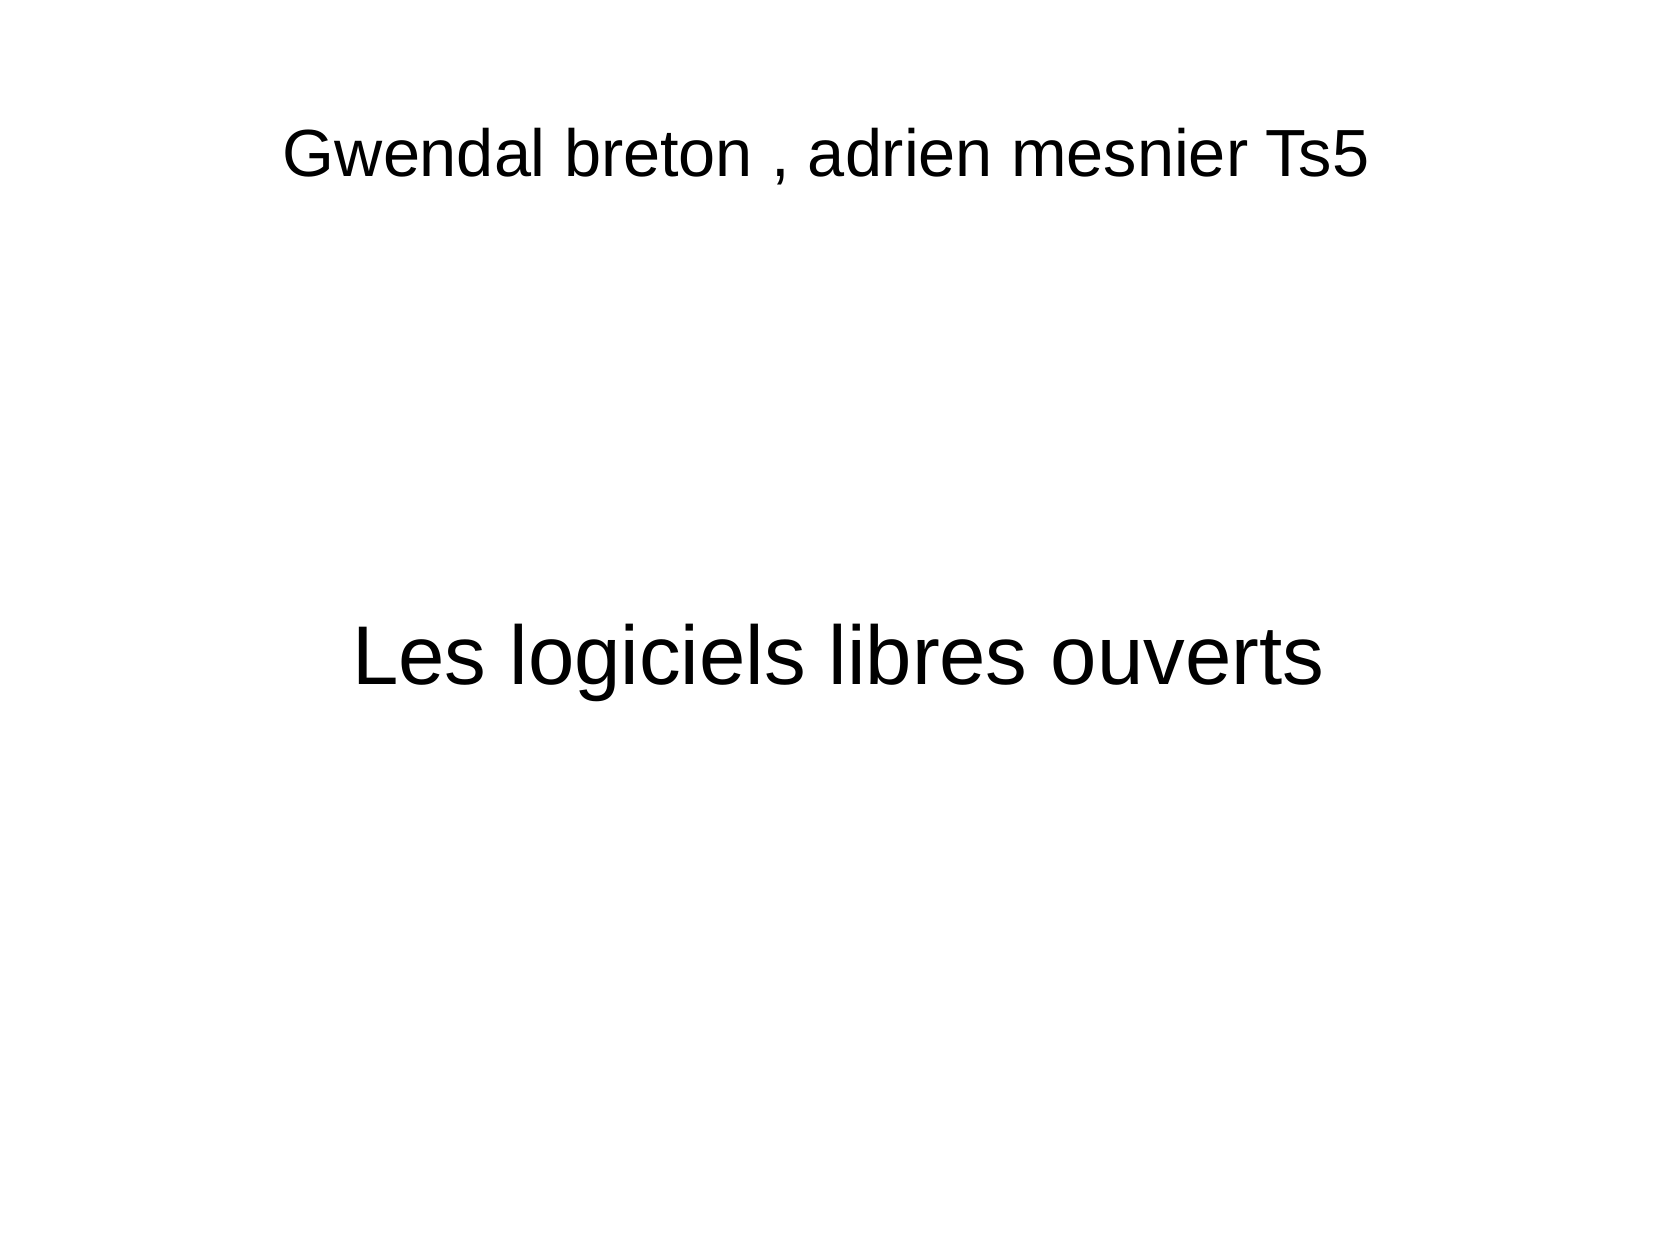

# Gwendal breton , adrien mesnier Ts5
Les logiciels libres ouverts